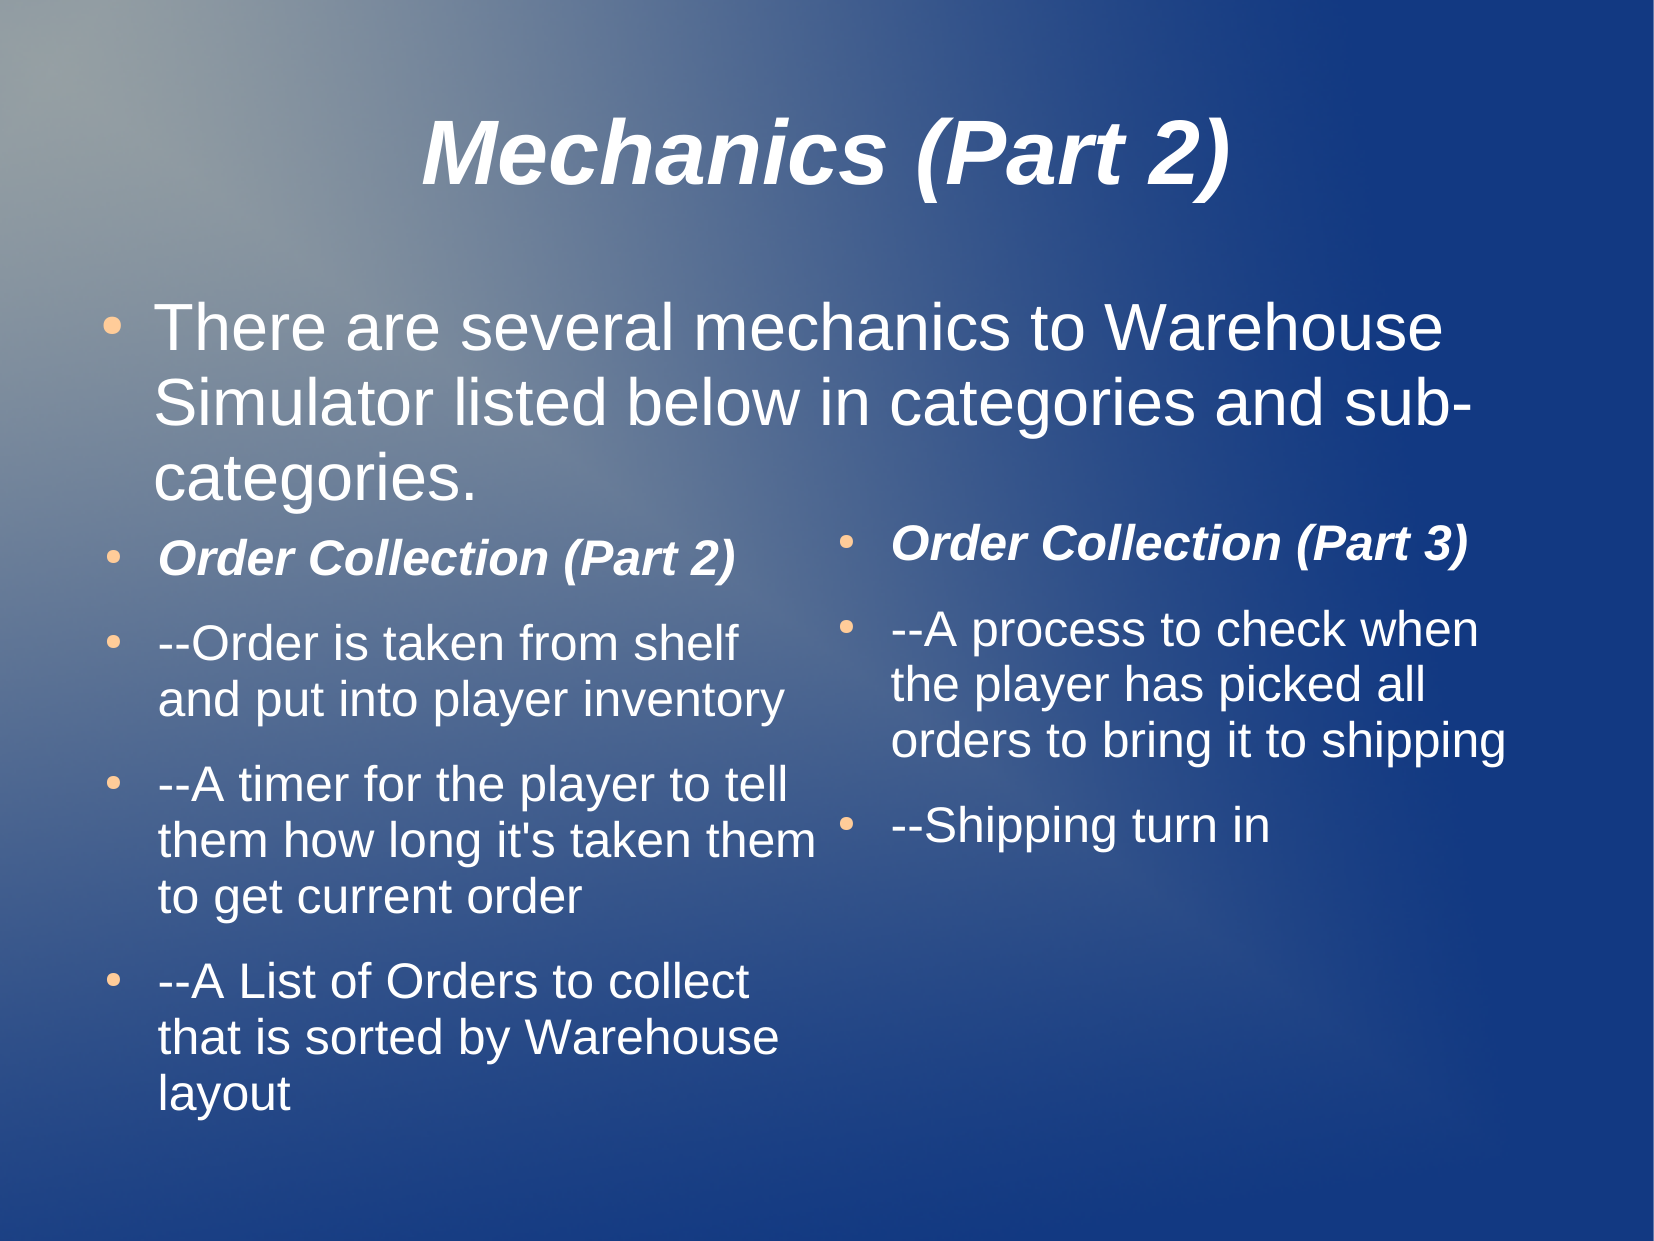

# Mechanics (Part 2)
There are several mechanics to Warehouse Simulator listed below in categories and sub-categories.
Order Collection (Part 3)
--A process to check when the player has picked all orders to bring it to shipping
--Shipping turn in
Order Collection (Part 2)
--Order is taken from shelf and put into player inventory
--A timer for the player to tell them how long it's taken them to get current order
--A List of Orders to collect that is sorted by Warehouse layout